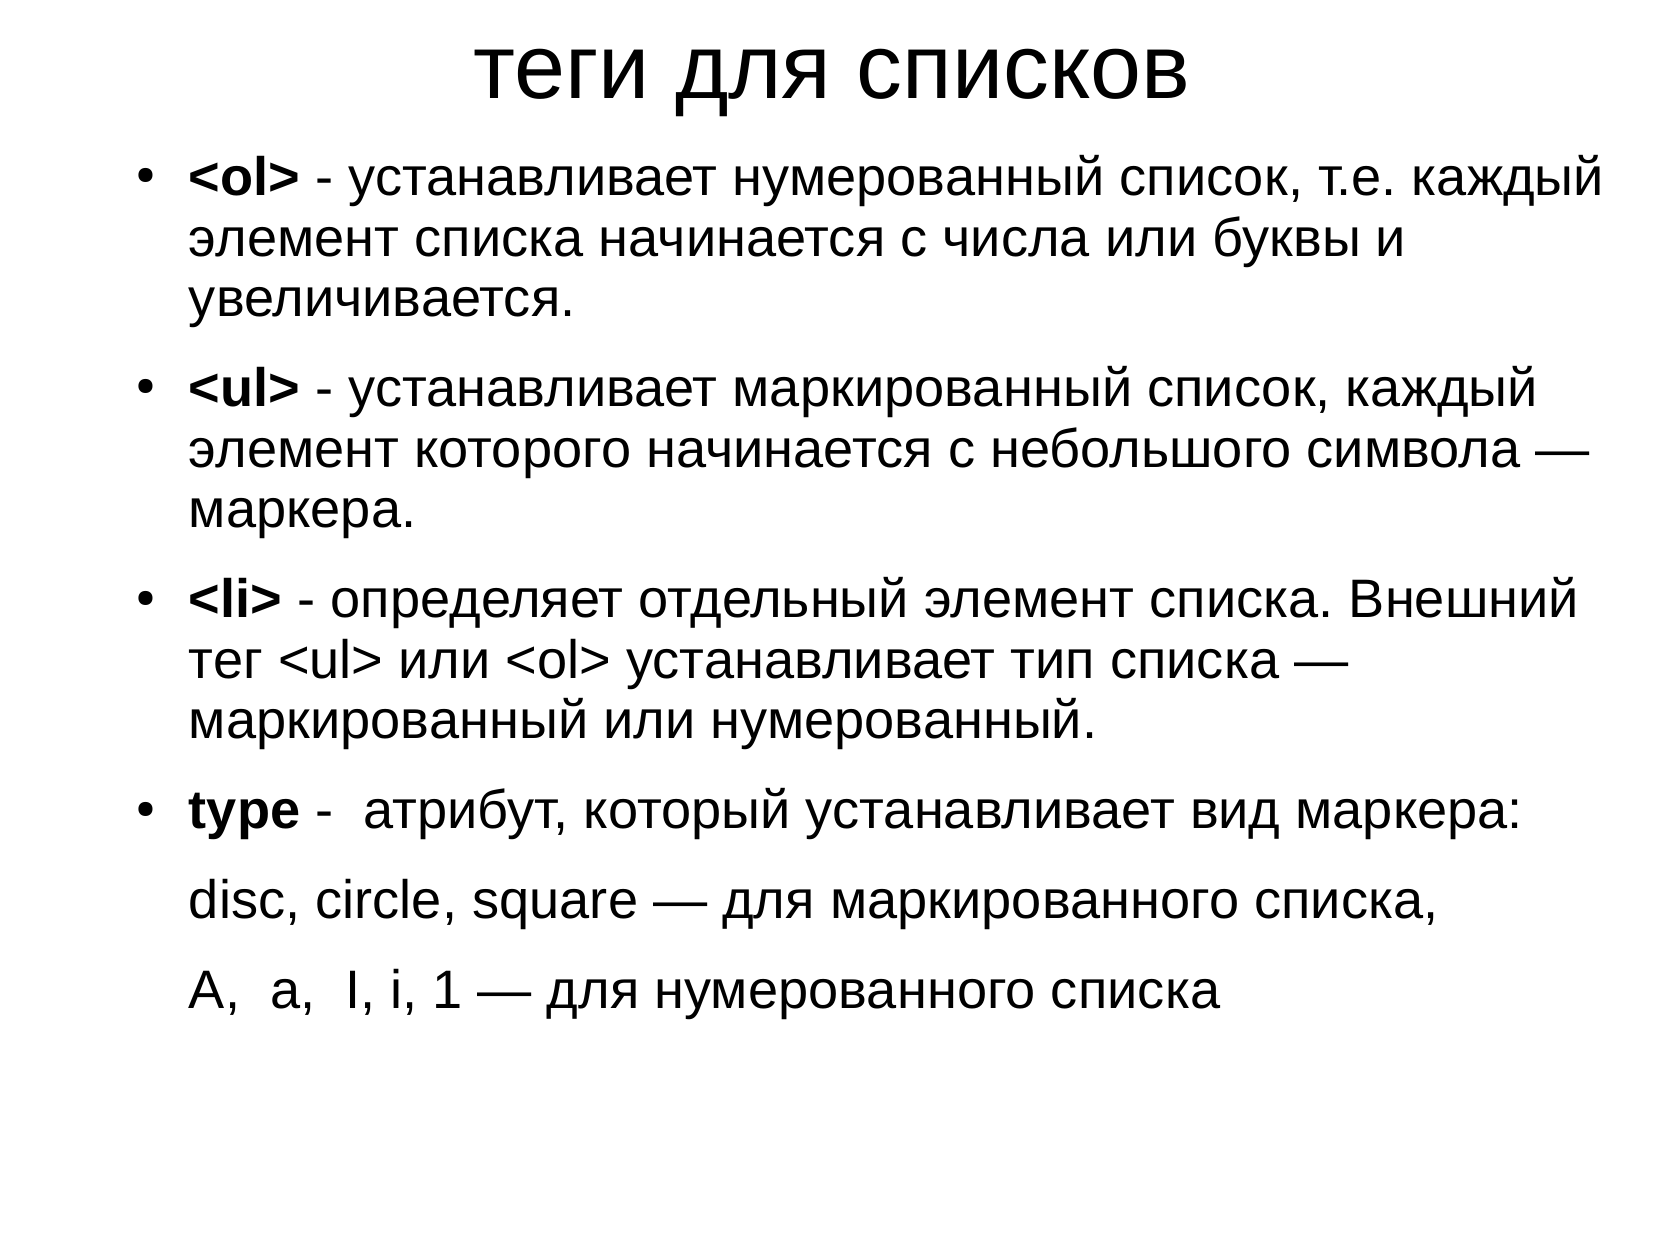

# теги для списков
<ol> - устанавливает нумерованный список, т.е. каждый элемент списка начинается с числа или буквы и увеличивается.
<ul> - устанавливает маркированный список, каждый элемент которого начинается с небольшого символа — маркера.
<li> - определяет отдельный элемент списка. Внешний тег <ul> или <ol> устанавливает тип списка — маркированный или нумерованный.
type - атрибут, который устанавливает вид маркера:
disc, circle, square — для маркированного списка,
A, a, I, i, 1 — для нумерованного списка